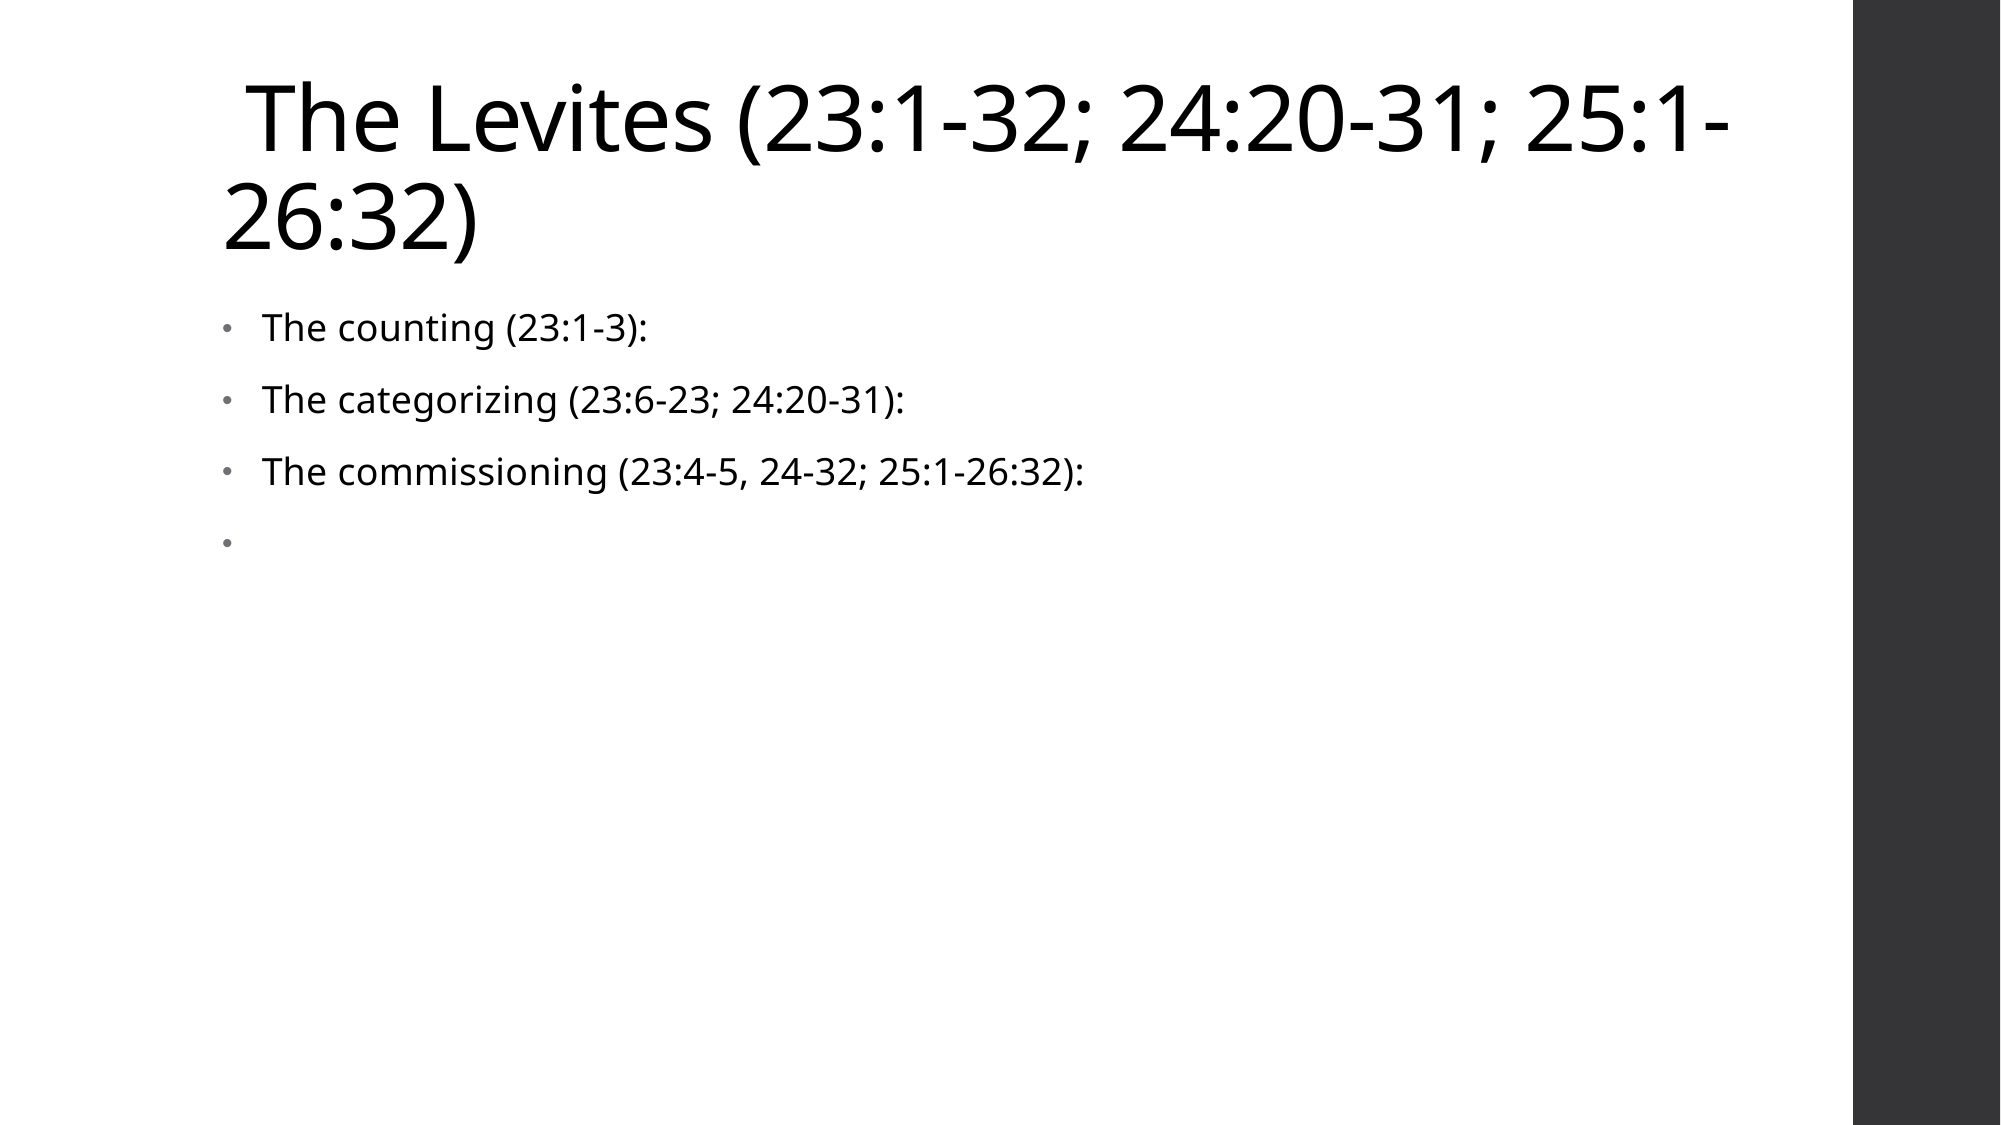

# The Levites (23:1-32; 24:20-31; 25:1-26:32)
 The counting (23:1-3):
 The categorizing (23:6-23; 24:20-31):
 The commissioning (23:4-5, 24-32; 25:1-26:32):